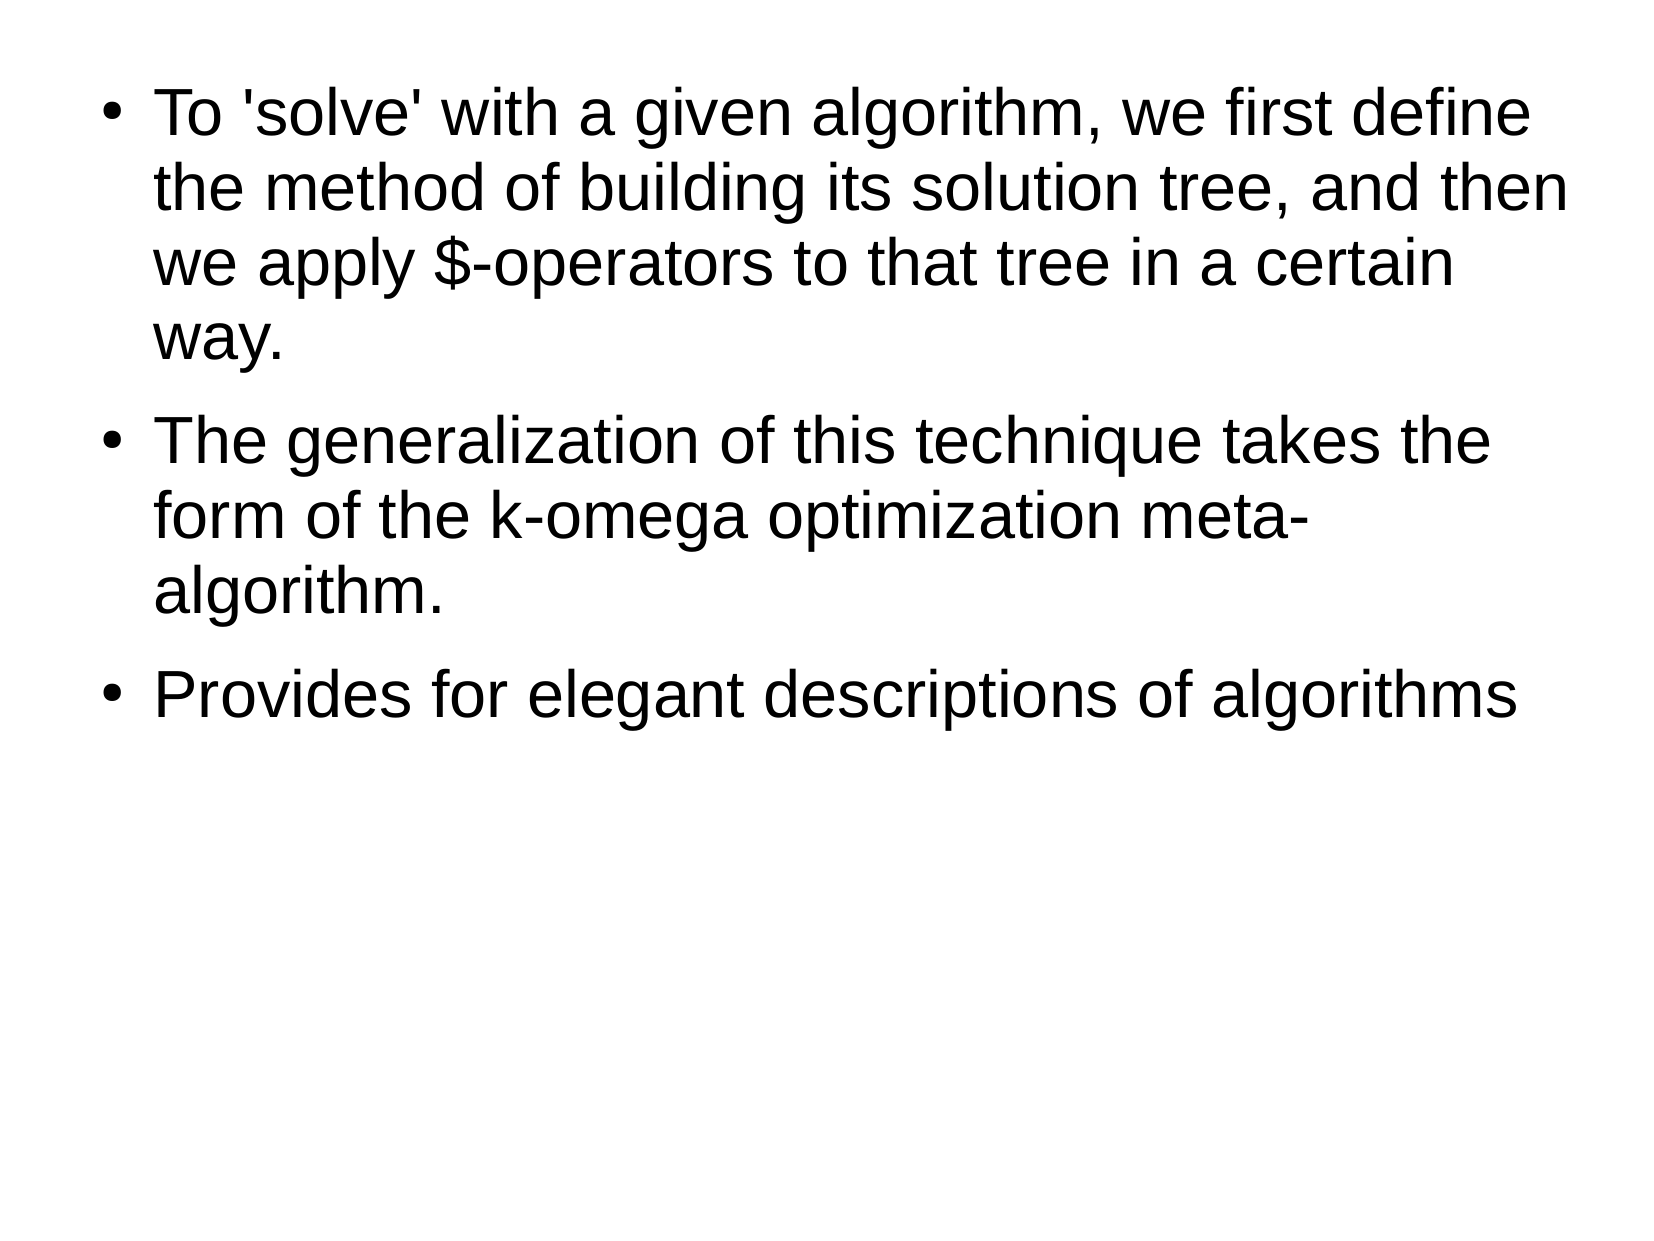

# To 'solve' with a given algorithm, we first define the method of building its solution tree, and then we apply $-operators to that tree in a certain way.
The generalization of this technique takes the form of the k-omega optimization meta-algorithm.
Provides for elegant descriptions of algorithms